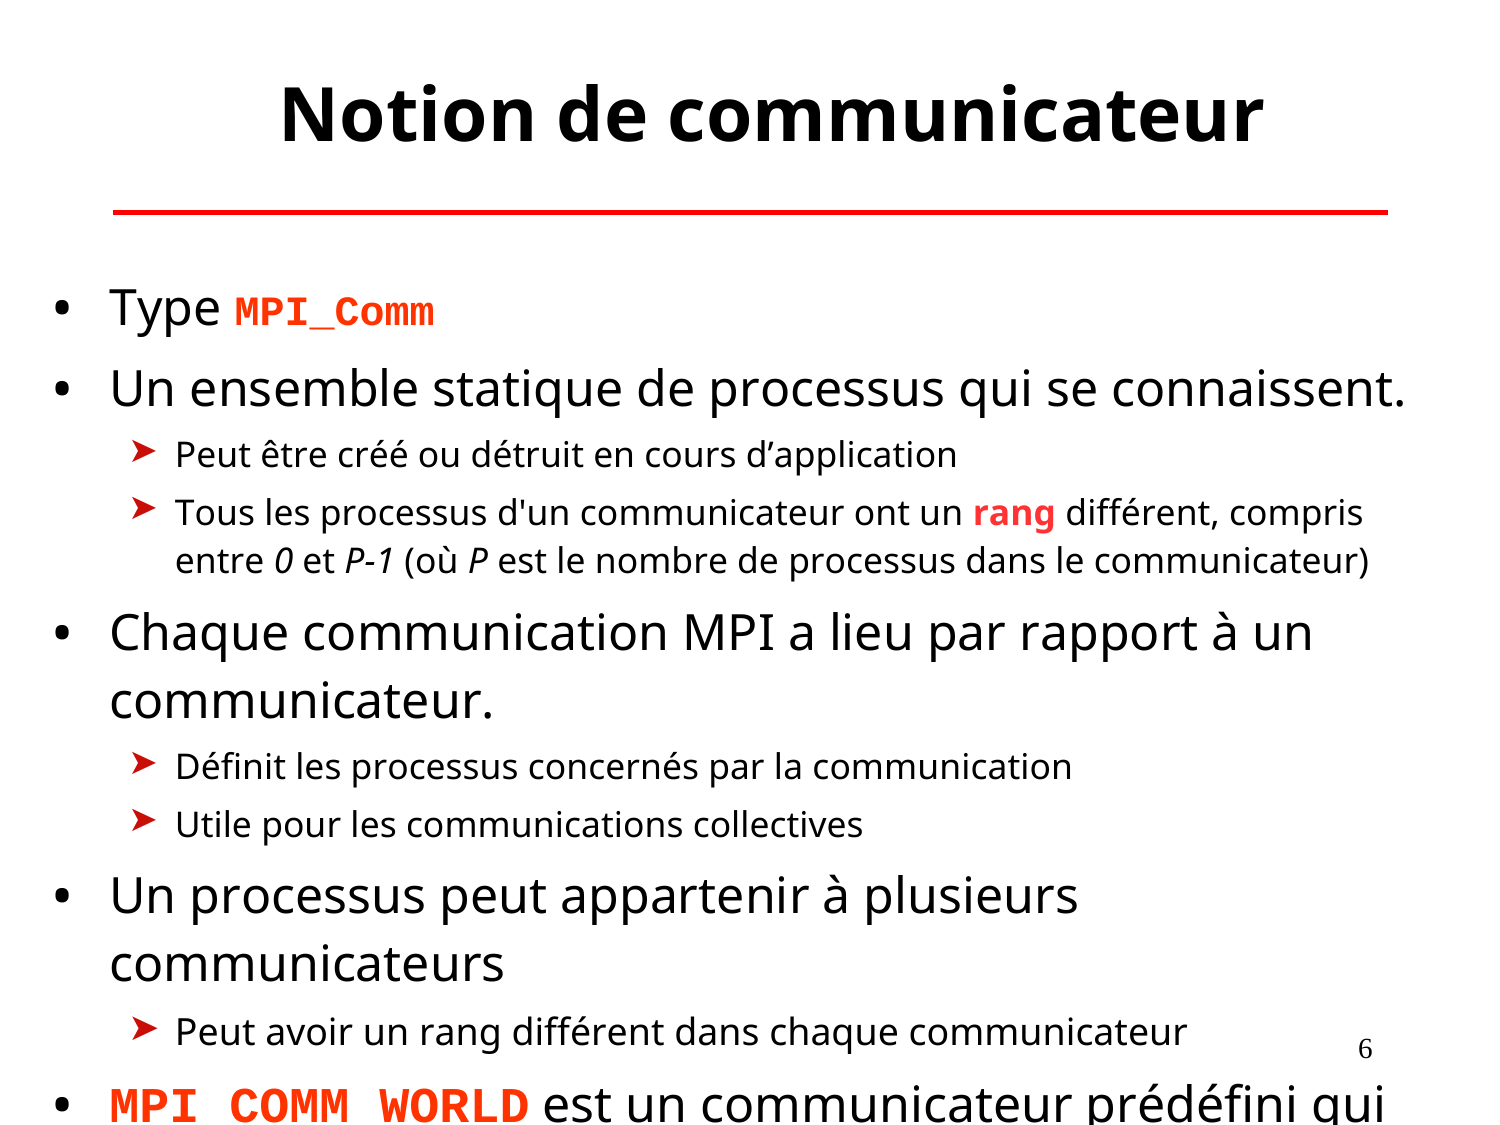

# Notion de communicateur
Type MPI_Comm
Un ensemble statique de processus qui se connaissent.
Peut être créé ou détruit en cours d’application
Tous les processus d'un communicateur ont un rang différent, compris entre 0 et P-1 (où P est le nombre de processus dans le communicateur)
Chaque communication MPI a lieu par rapport à un communicateur.
Définit les processus concernés par la communication
Utile pour les communications collectives
Un processus peut appartenir à plusieurs communicateurs
Peut avoir un rang différent dans chaque communicateur
MPI_COMM_WORLD est un communicateur prédéfini qui contient tous les processus.
6